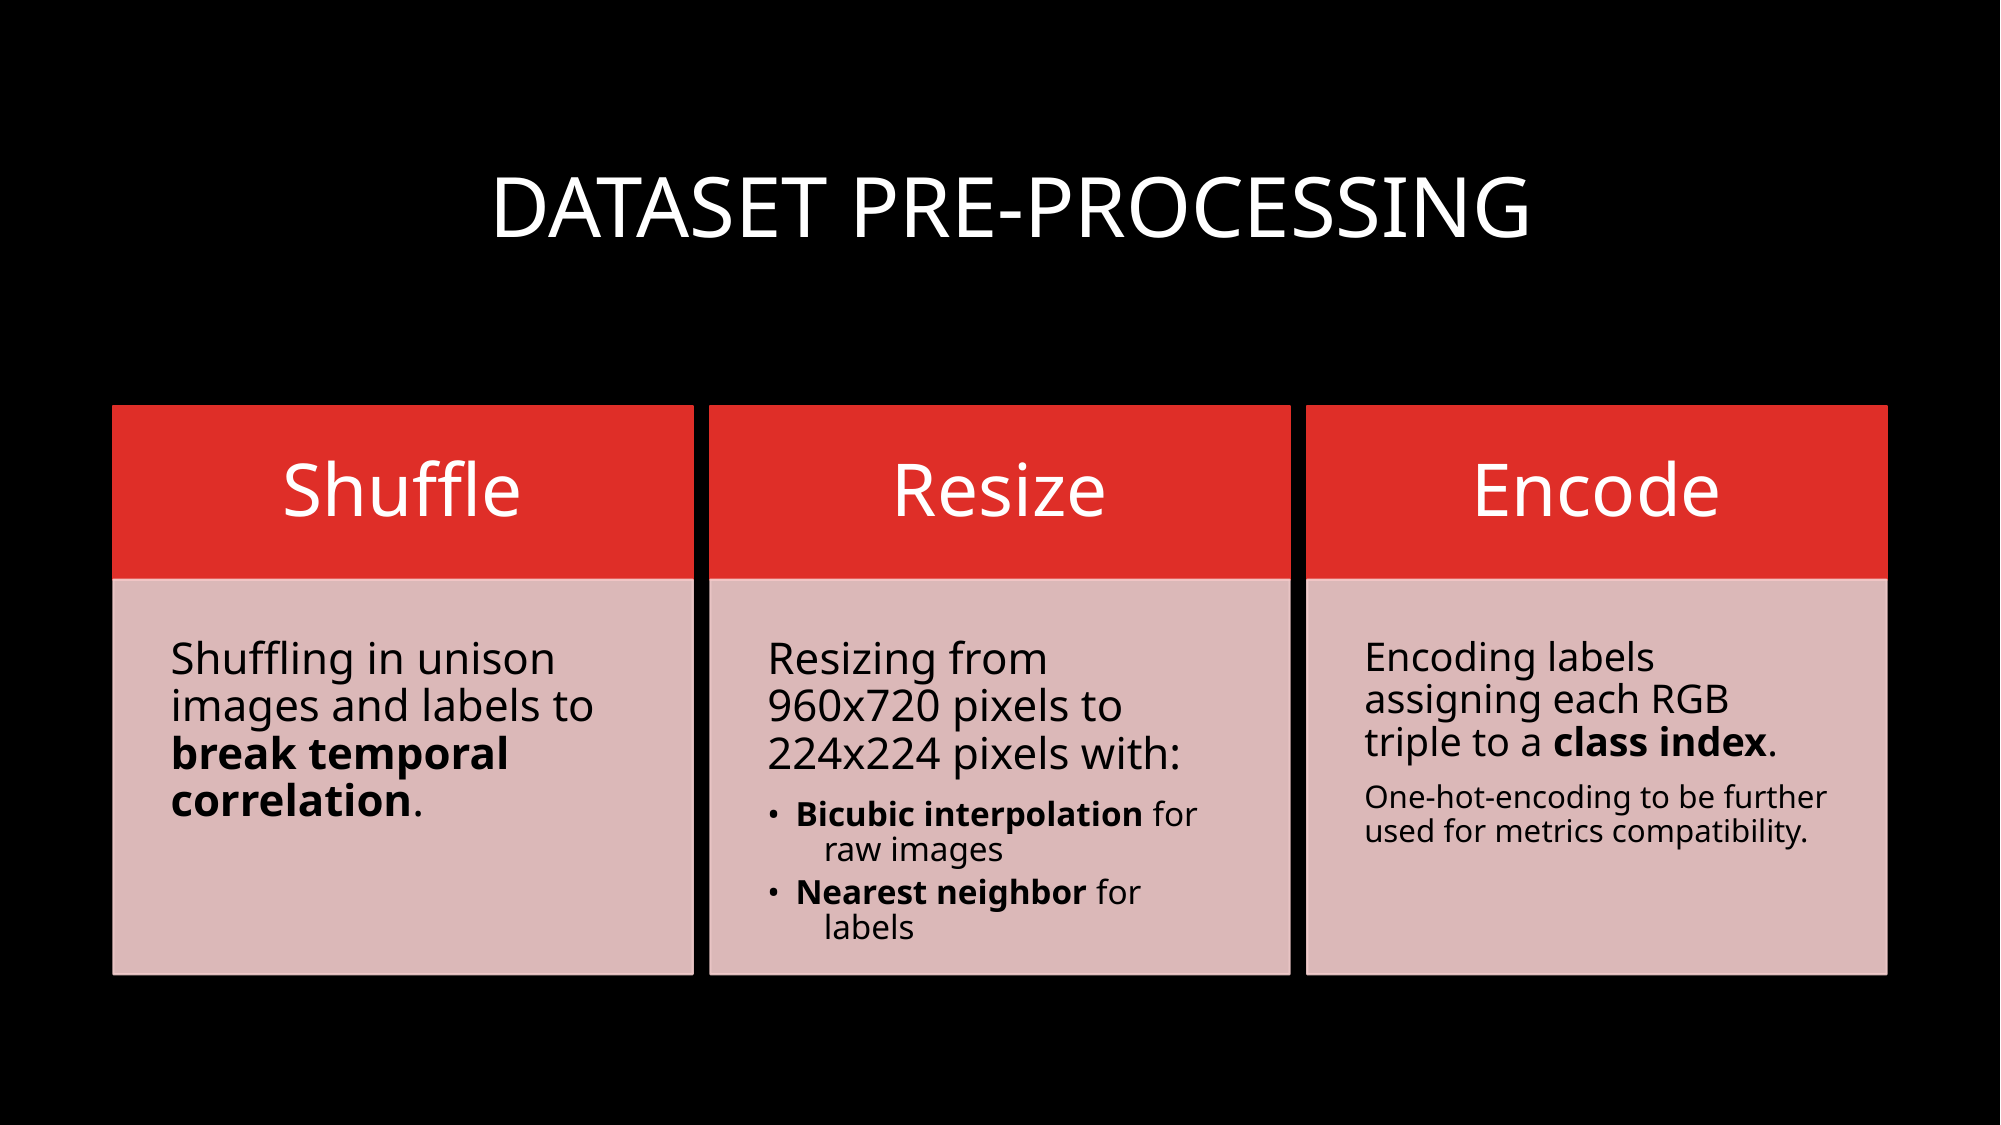

Dataset Pre-processing
Shuffle
Resize
Encode
Shuffling in unison images and labels to break temporal correlation.
Resizing from 960x720 pixels to 224x224 pixels with:
Bicubic interpolation for raw images
Nearest neighbor for labels
Encoding labels assigning each RGB triple to a class index.
One-hot-encoding to be further used for metrics compatibility.